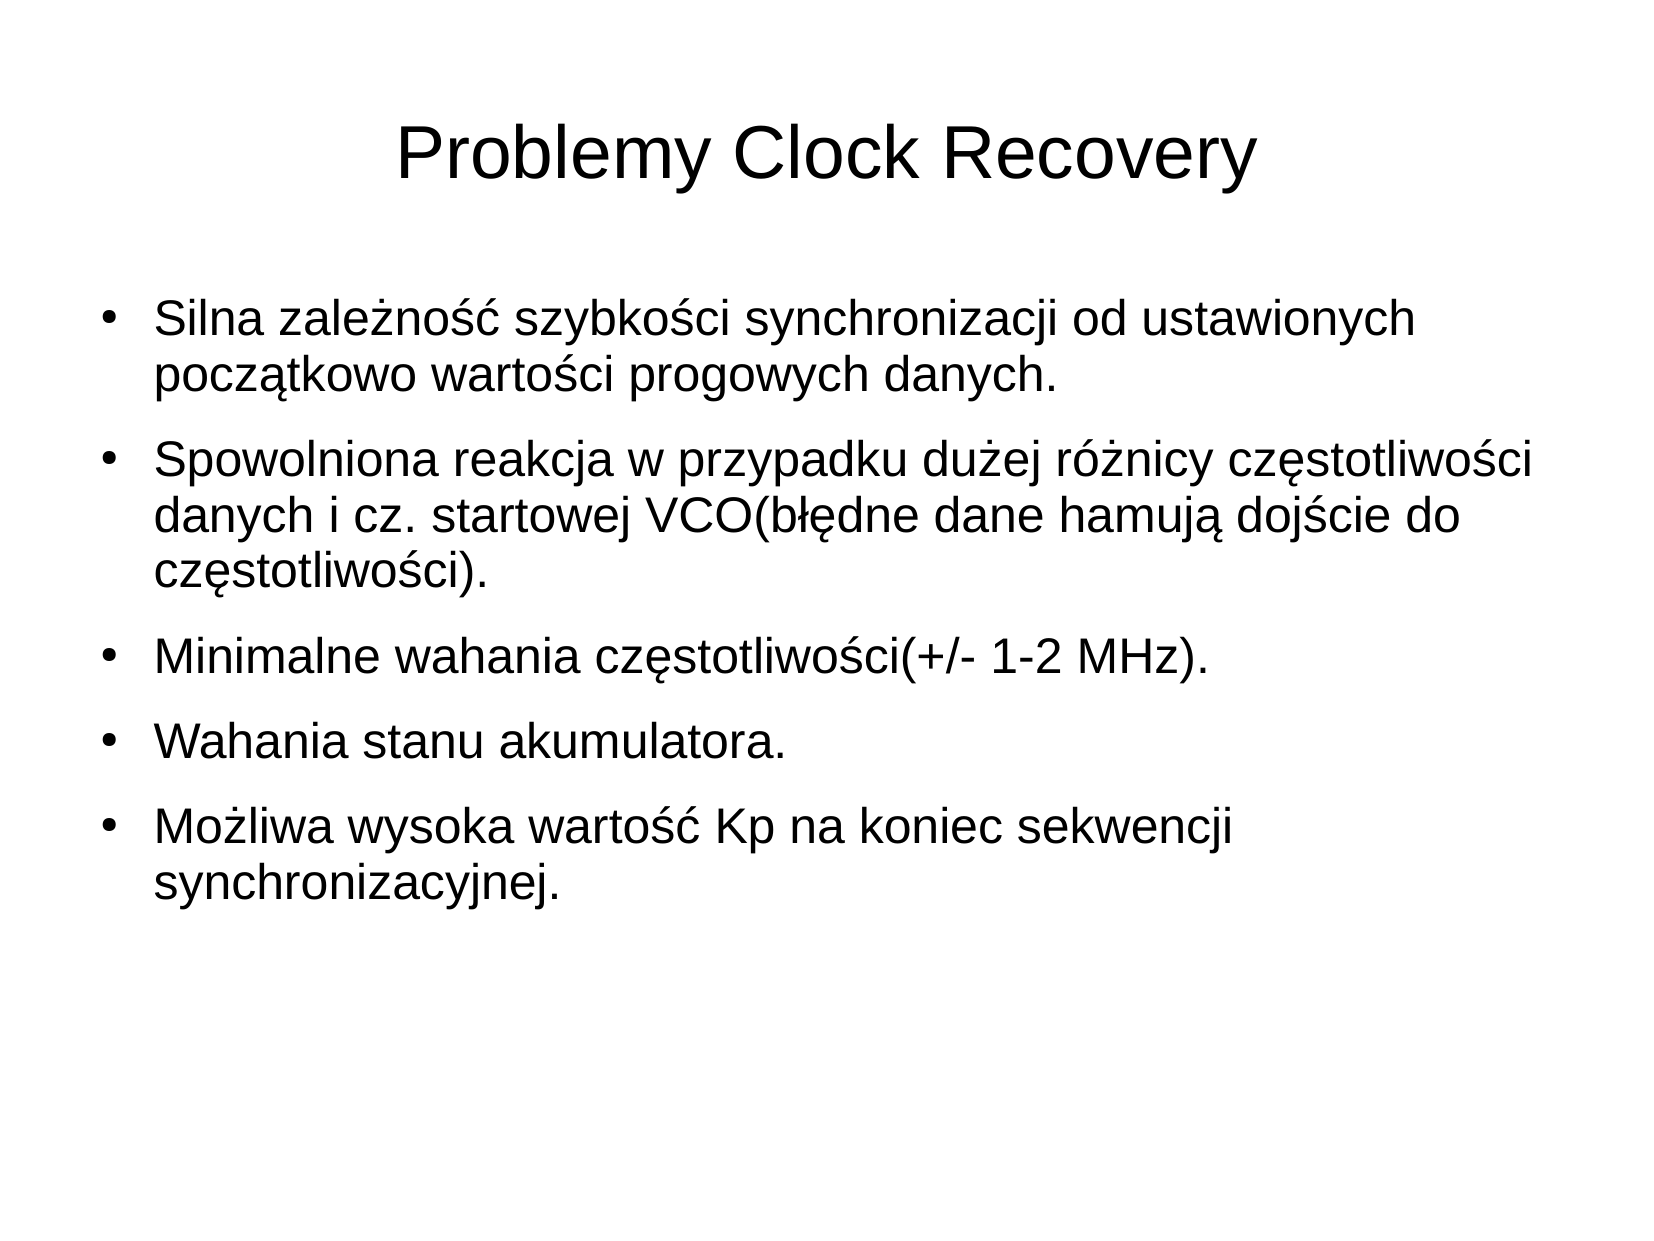

# Problemy Clock Recovery
Silna zależność szybkości synchronizacji od ustawionych początkowo wartości progowych danych.
Spowolniona reakcja w przypadku dużej różnicy częstotliwości danych i cz. startowej VCO(błędne dane hamują dojście do częstotliwości).
Minimalne wahania częstotliwości(+/- 1-2 MHz).
Wahania stanu akumulatora.
Możliwa wysoka wartość Kp na koniec sekwencji synchronizacyjnej.